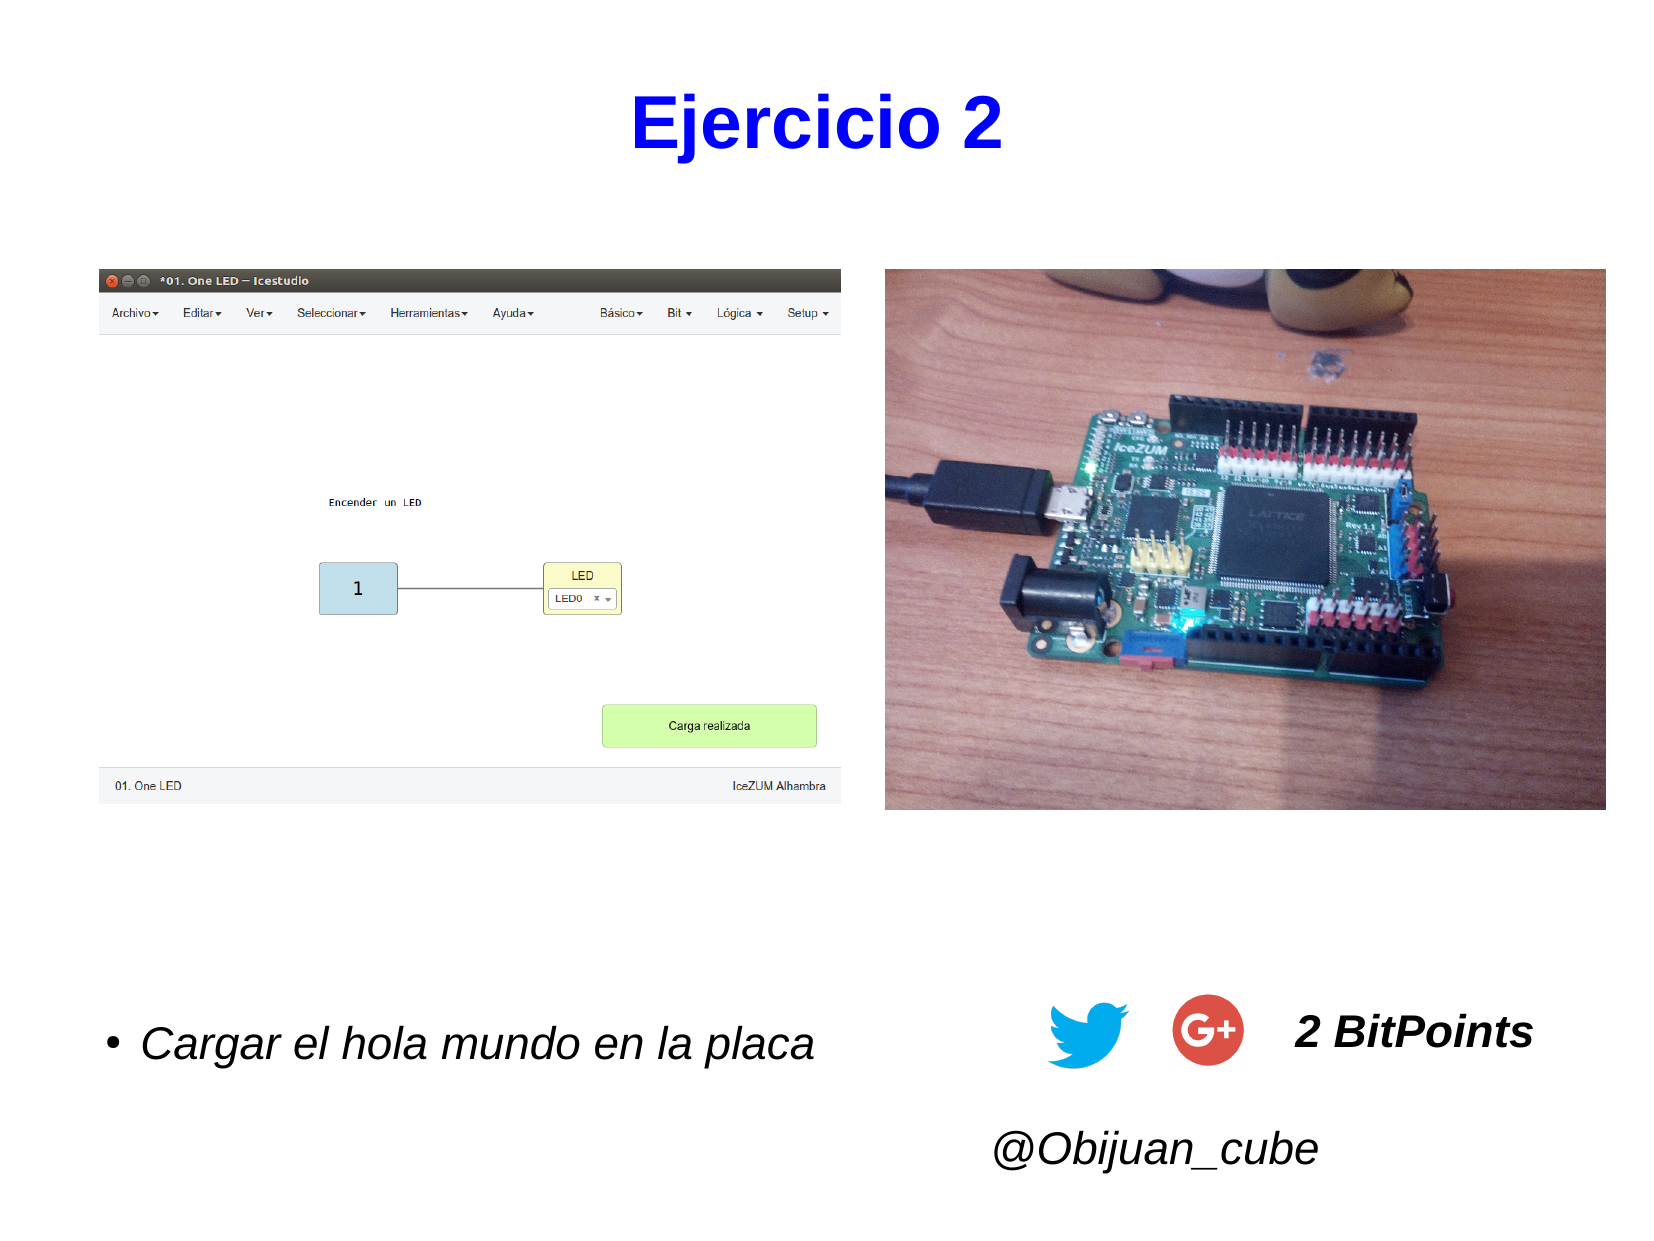

Ejercicio 2
2 BitPoints
Cargar el hola mundo en la placa
@Obijuan_cube